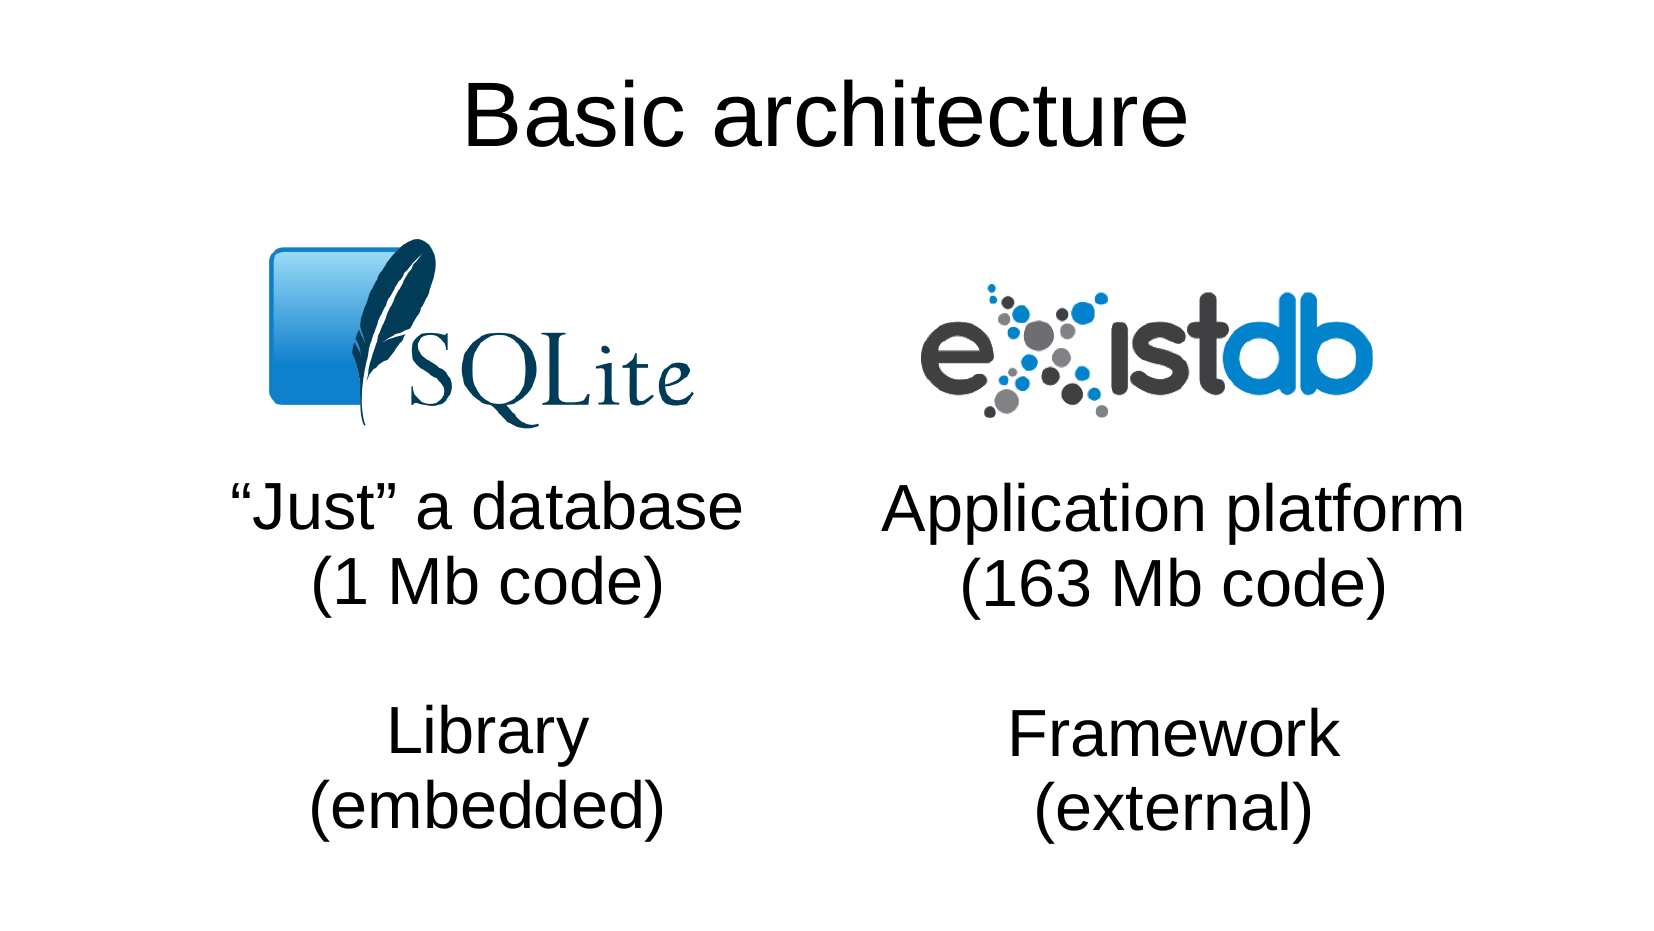

# Basic architecture
“Just” a database
(1 Mb code)
Library
(embedded)
Application platform
(163 Mb code)
Framework
(external)